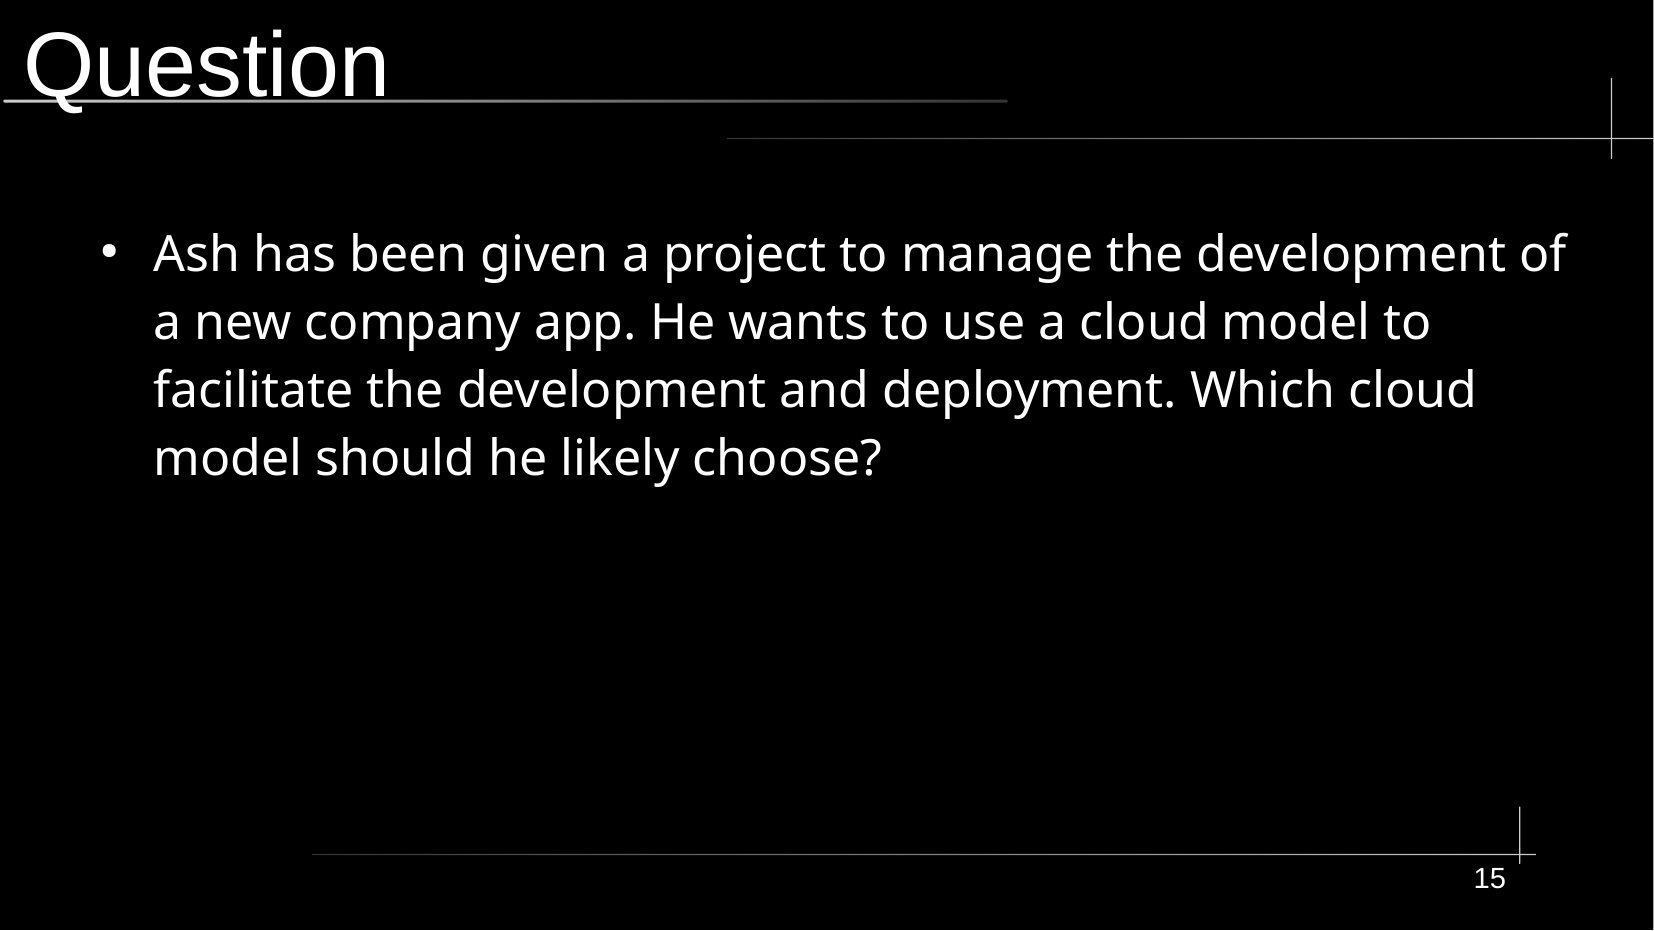

# Question
Ash has been given a project to manage the development of a new company app. He wants to use a cloud model to facilitate the development and deployment. Which cloud model should he likely choose?
15